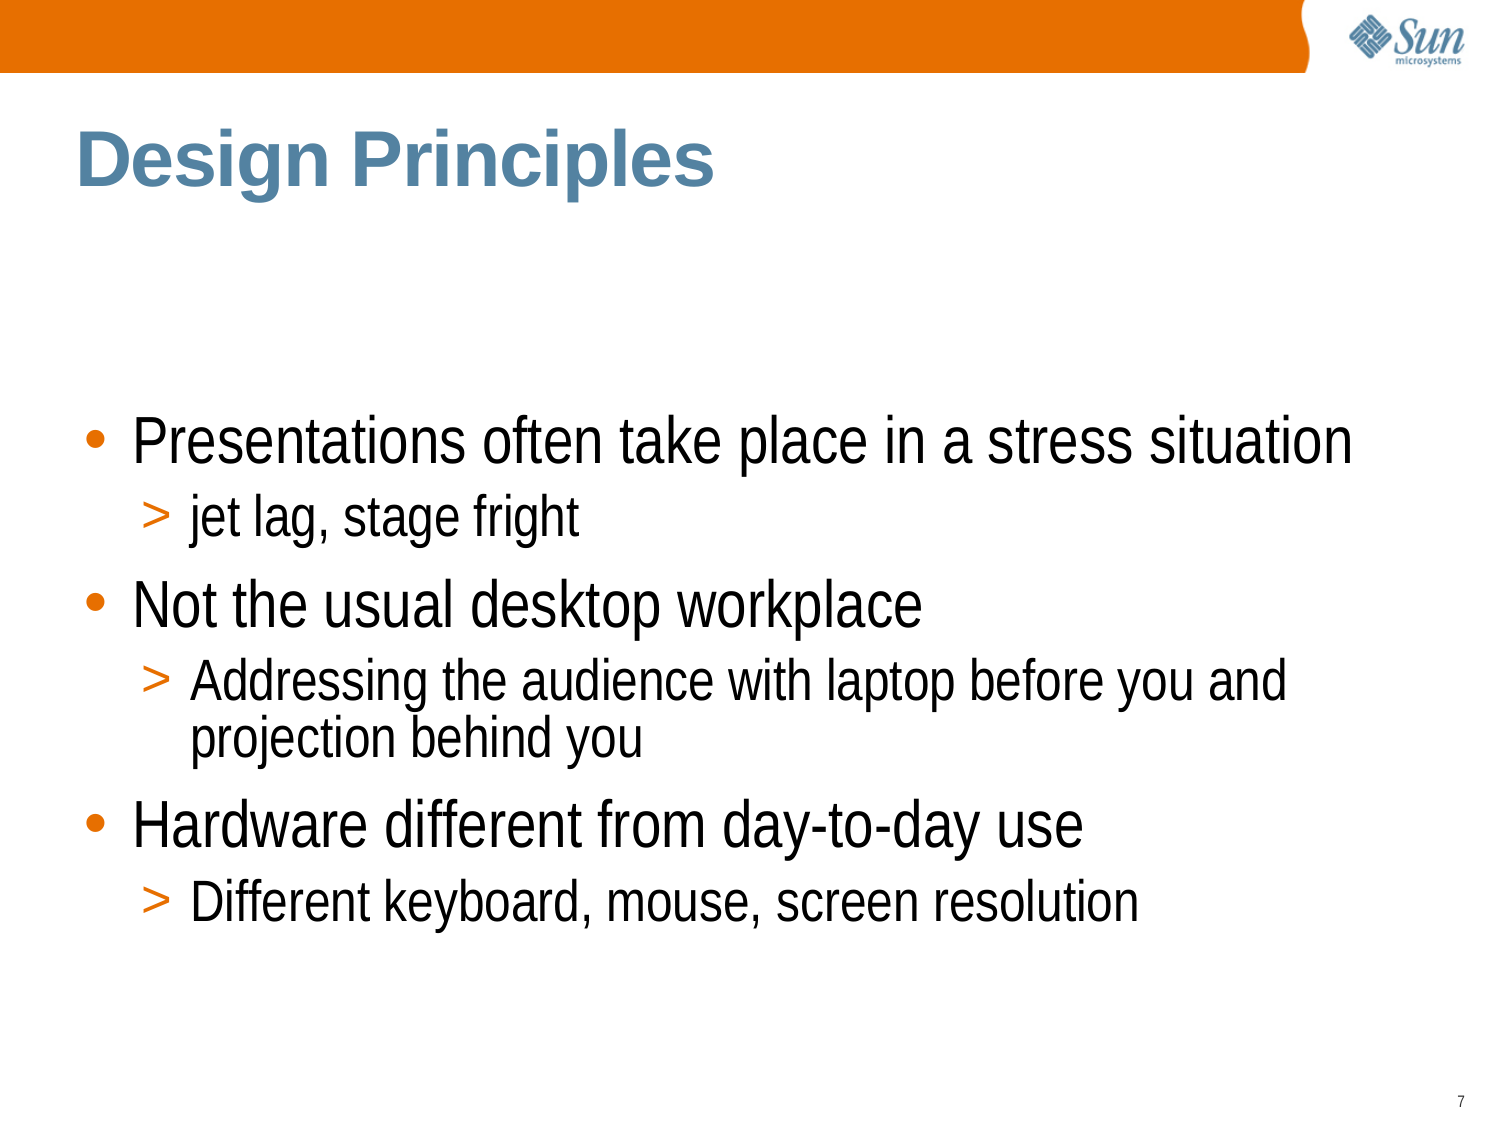

# Design Principles
Presentations often take place in a stress situation
jet lag, stage fright
Not the usual desktop workplace
Addressing the audience with laptop before you and projection behind you
Hardware different from day-to-day use
Different keyboard, mouse, screen resolution